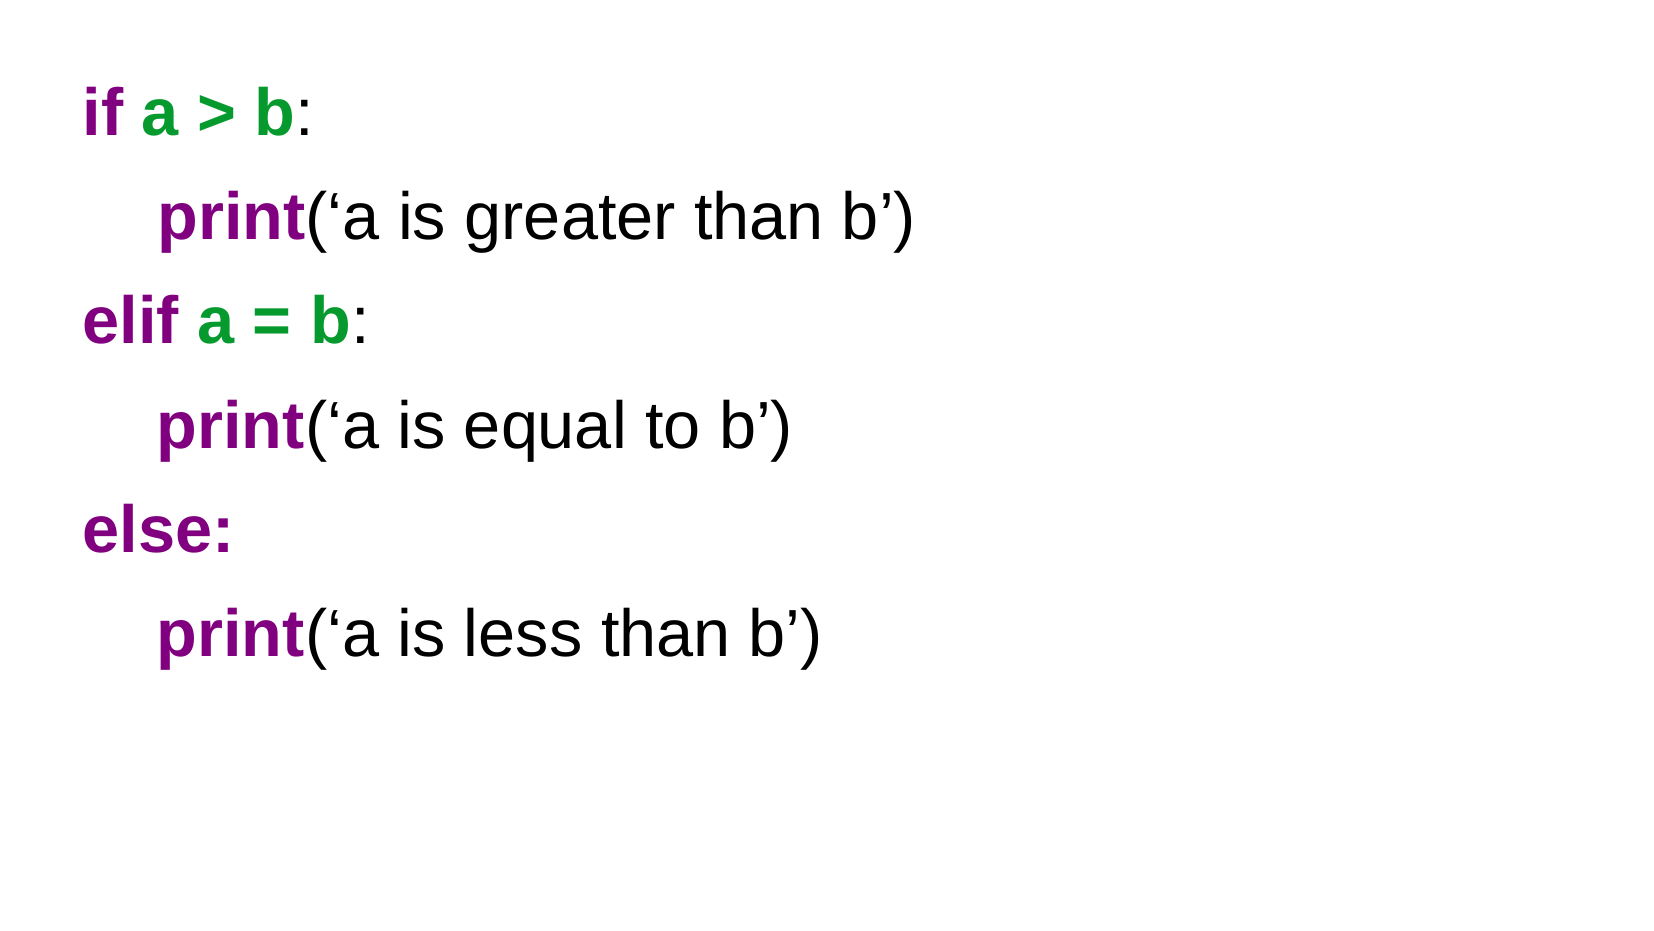

# if a > b:
 	print(‘a is greater than b’)
elif a = b:
 print(‘a is equal to b’)
else:
 print(‘a is less than b’)